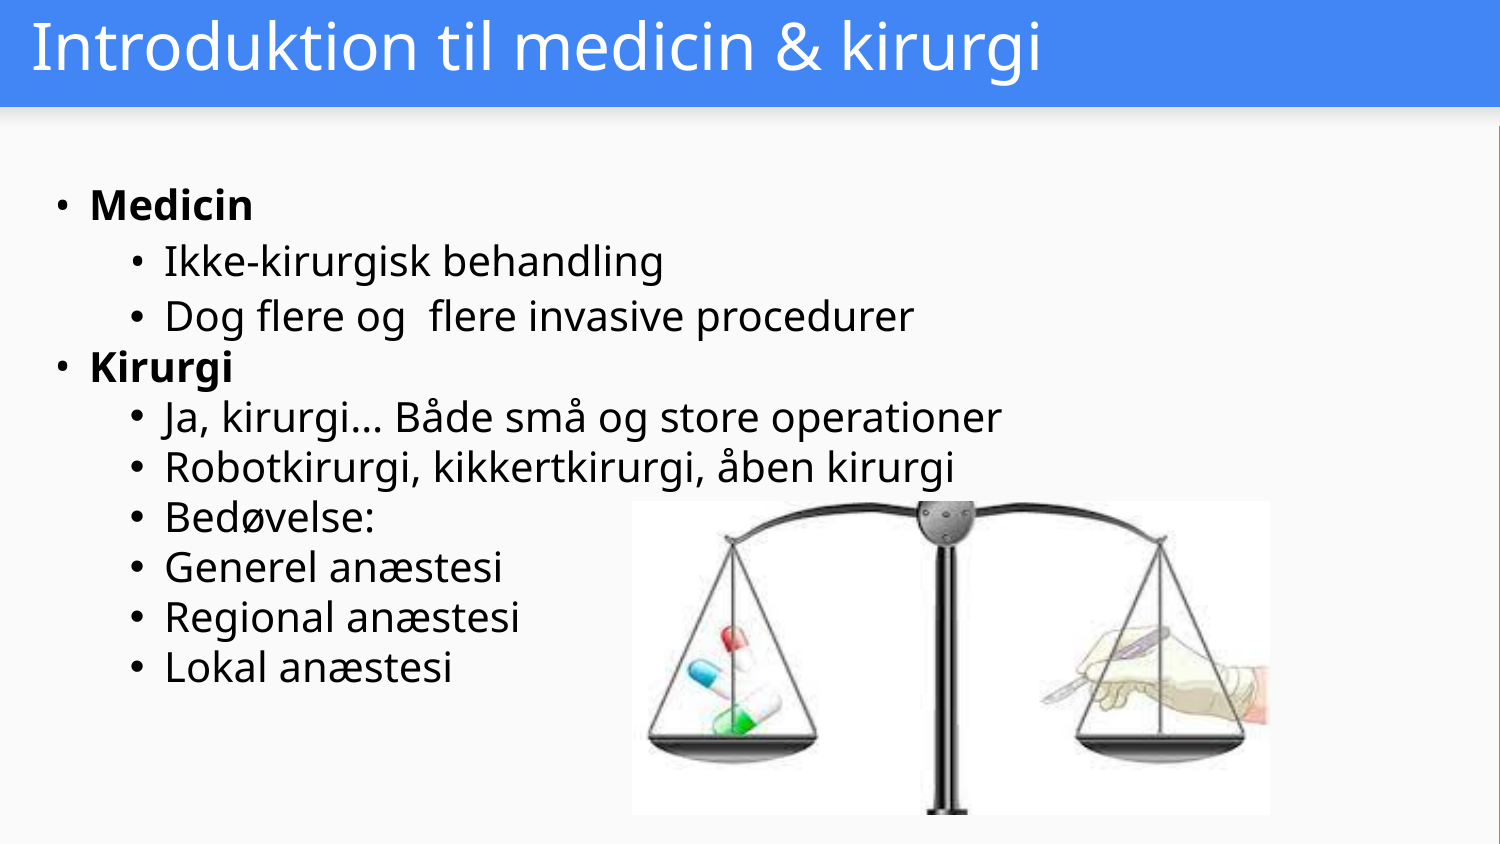

# Introduktion til medicin & kirurgi
Medicin
Ikke-kirurgisk behandling
Dog flere og flere invasive procedurer
Kirurgi
Ja, kirurgi… Både små og store operationer
Robotkirurgi, kikkertkirurgi, åben kirurgi
Bedøvelse:
Generel anæstesi
Regional anæstesi
Lokal anæstesi